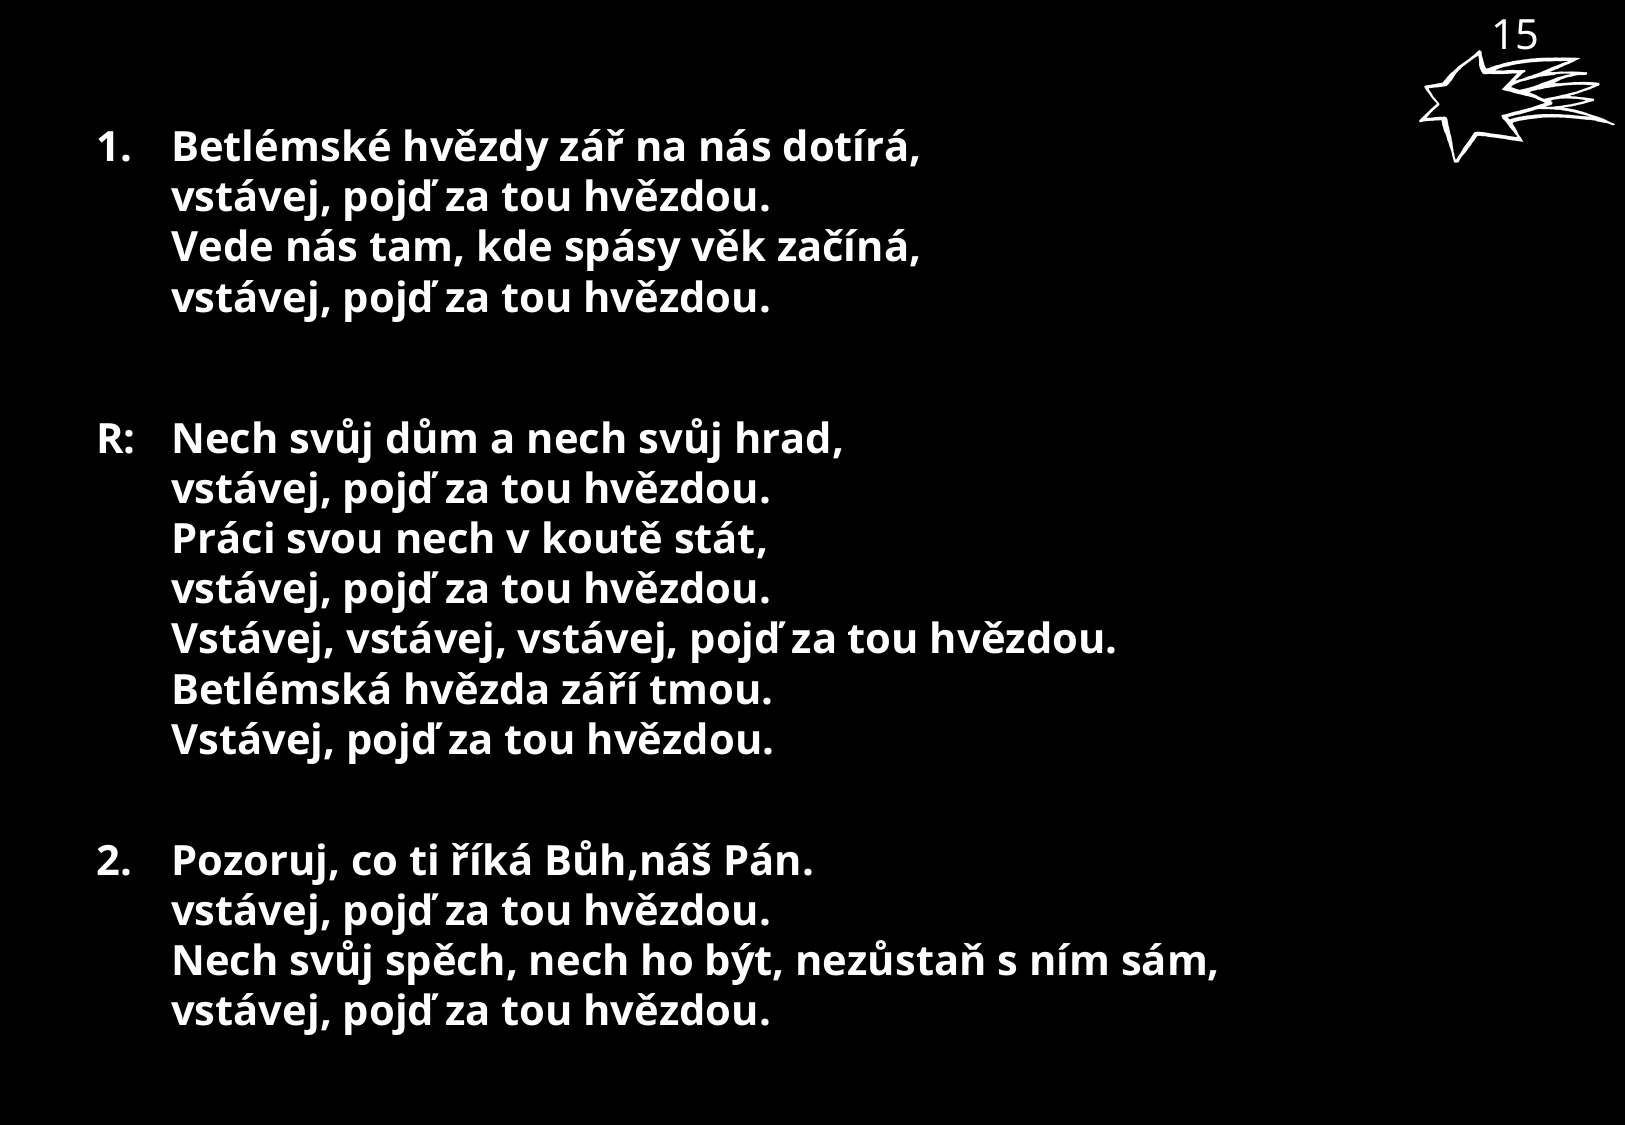

15
# Betlémské hvězdy zář na nás dotírá, vstávej, pojď za tou hvězdou. Vede nás tam, kde spásy věk začíná, vstávej, pojď za tou hvězdou.
R: 	Nech svůj dům a nech svůj hrad,
vstávej, pojď za tou hvězdou.
Práci svou nech v koutě stát,
vstávej, pojď za tou hvězdou.
Vstávej, vstávej, vstávej, pojď za tou hvězdou.
Betlémská hvězda září tmou.
Vstávej, pojď za tou hvězdou.
Pozoruj, co ti říká Bůh,náš Pán.
vstávej, pojď za tou hvězdou.
Nech svůj spěch, nech ho být, nezůstaň s ním sám,
vstávej, pojď za tou hvězdou.